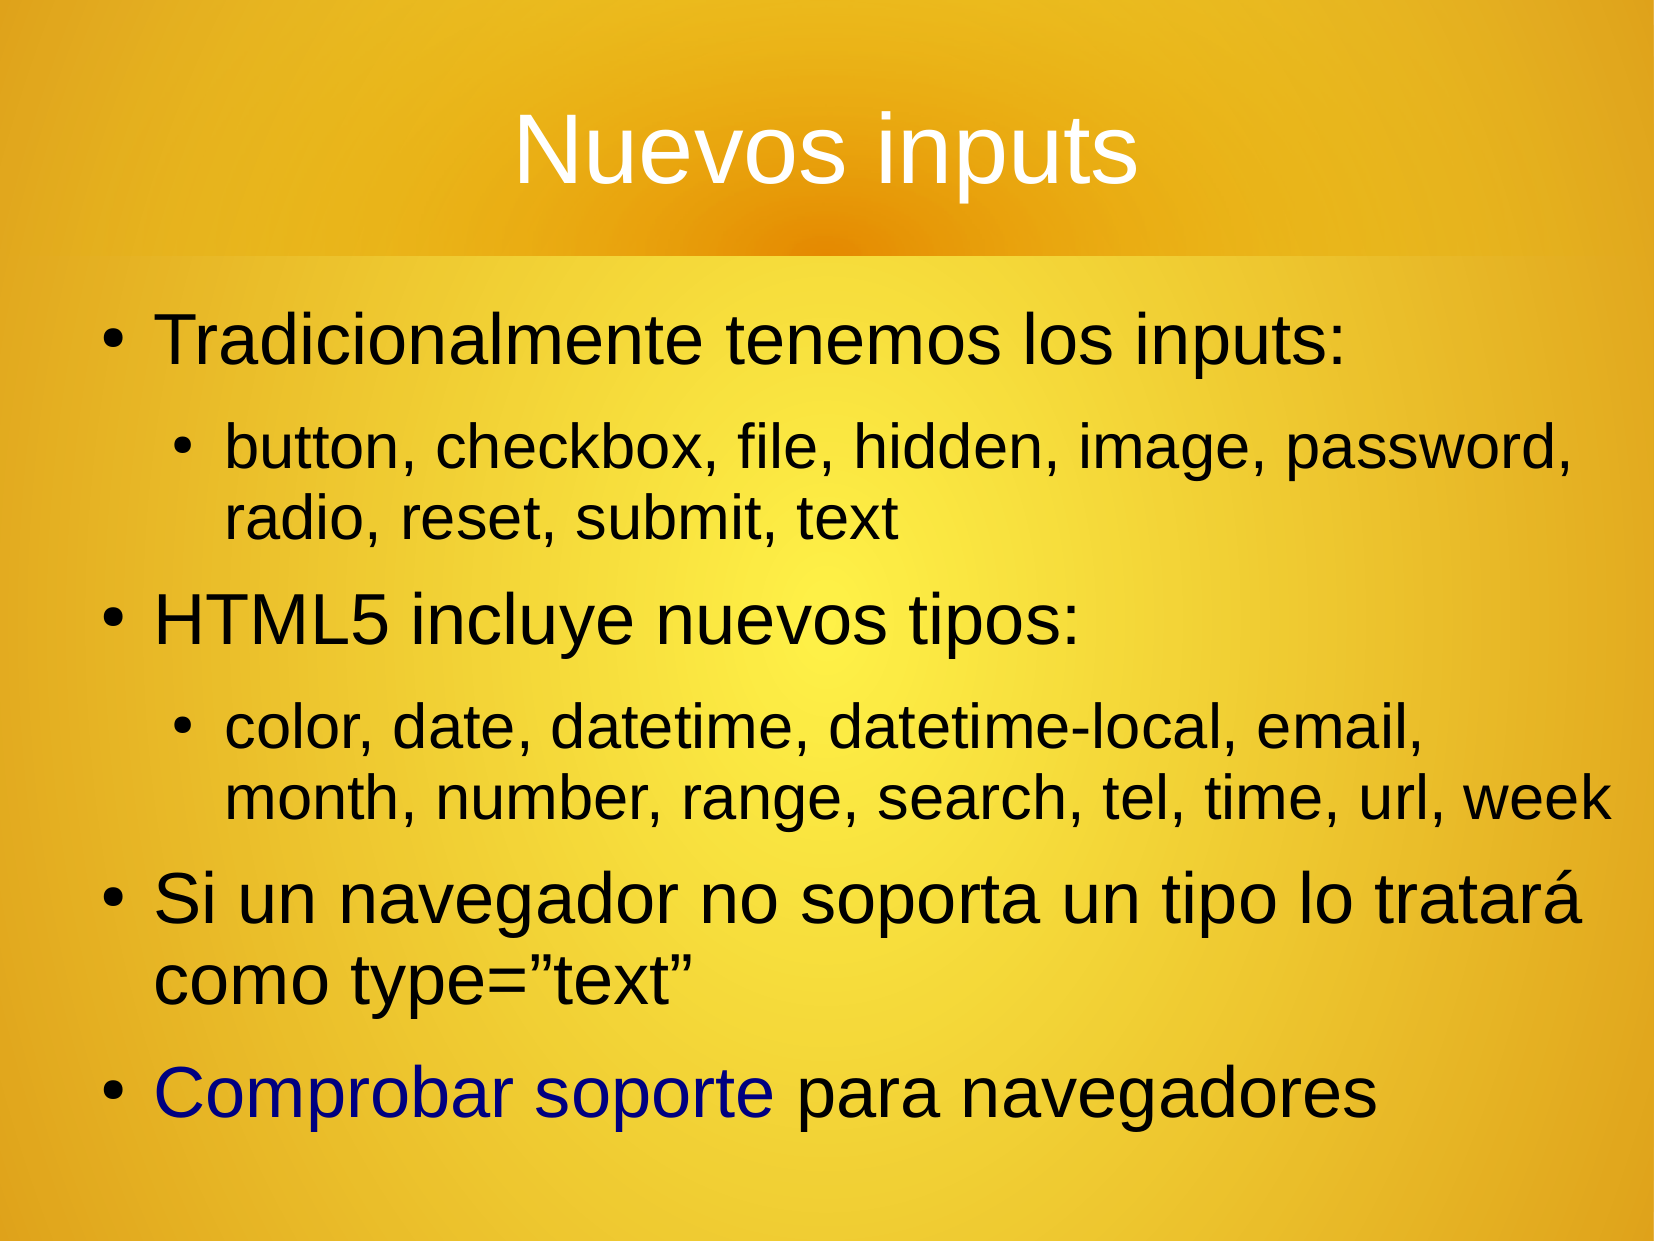

# Nuevos inputs
Tradicionalmente tenemos los inputs:
button, checkbox, file, hidden, image, password, radio, reset, submit, text
HTML5 incluye nuevos tipos:
color, date, datetime, datetime-local, email, month, number, range, search, tel, time, url, week
Si un navegador no soporta un tipo lo tratará como type=”text”
Comprobar soporte para navegadores